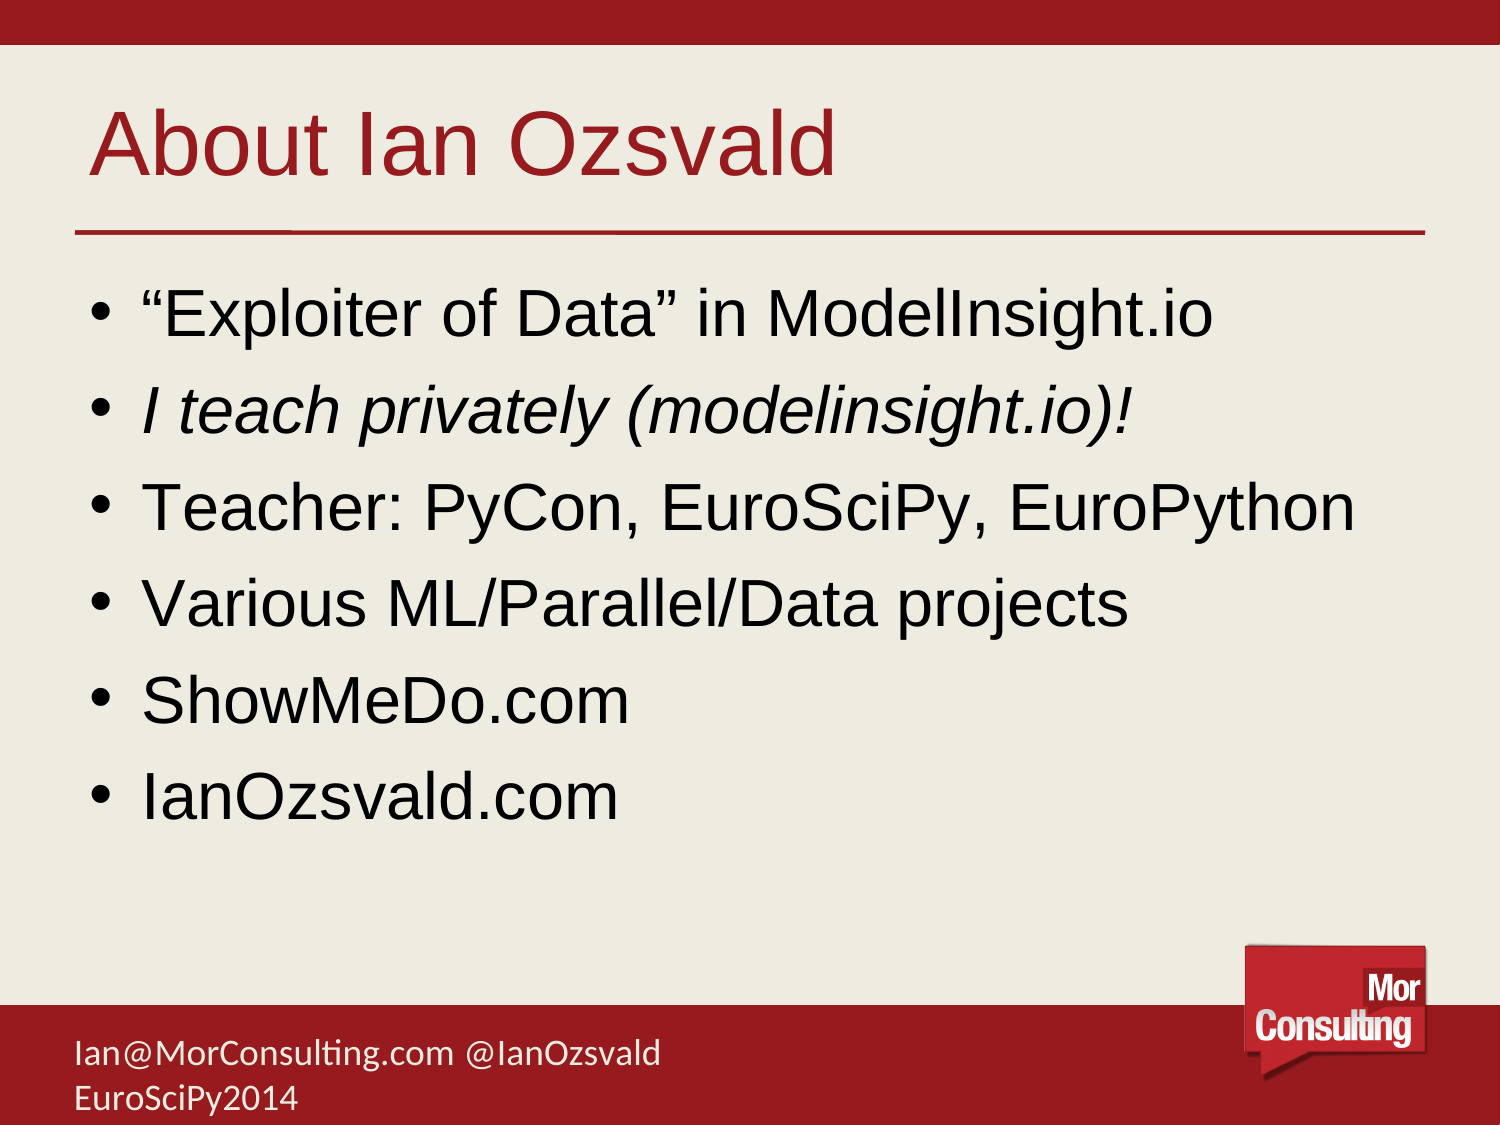

About Ian Ozsvald
“Exploiter of Data” in ModelInsight.io
I teach privately (modelinsight.io)!
Teacher: PyCon, EuroSciPy, EuroPython
Various ML/Parallel/Data projects
ShowMeDo.com
IanOzsvald.com